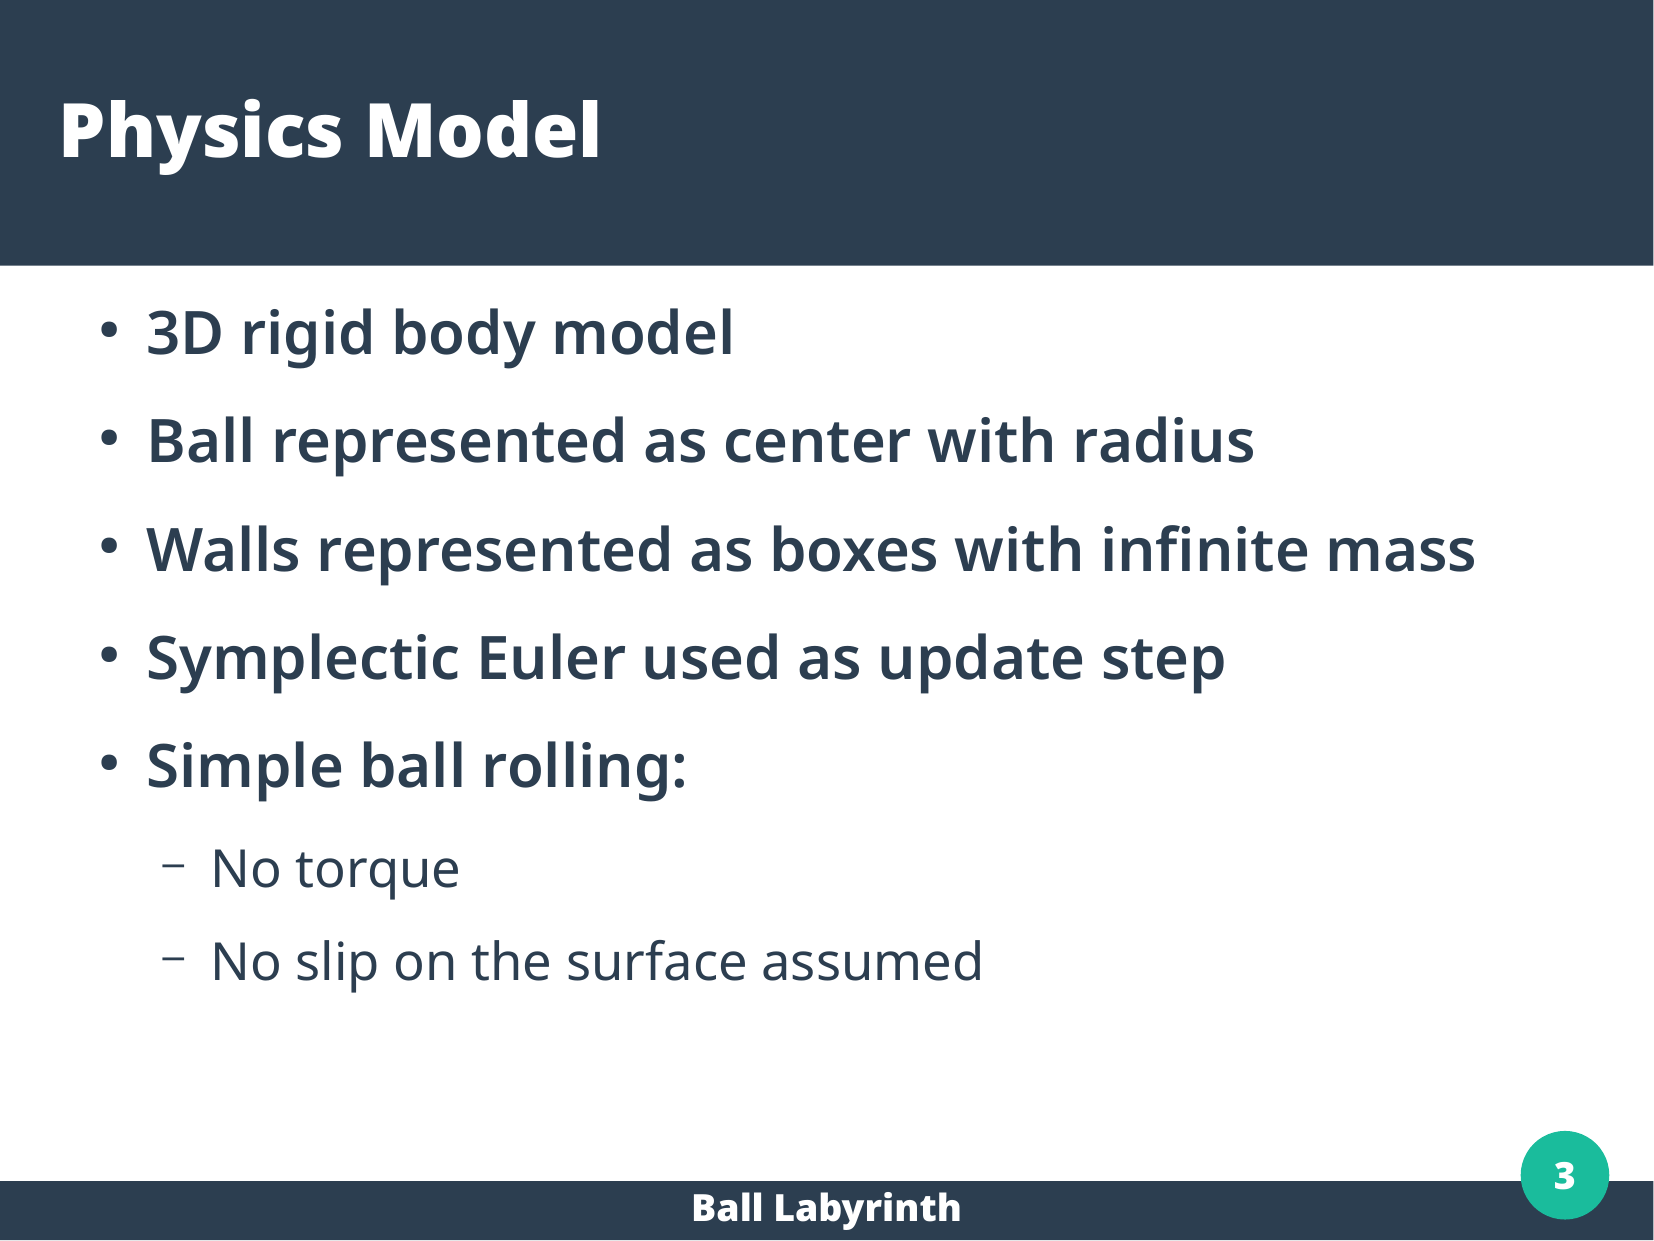

# Physics Model
3D rigid body model
Ball represented as center with radius
Walls represented as boxes with infinite mass
Symplectic Euler used as update step
Simple ball rolling:
No torque
No slip on the surface assumed
3
Ball Labyrinth